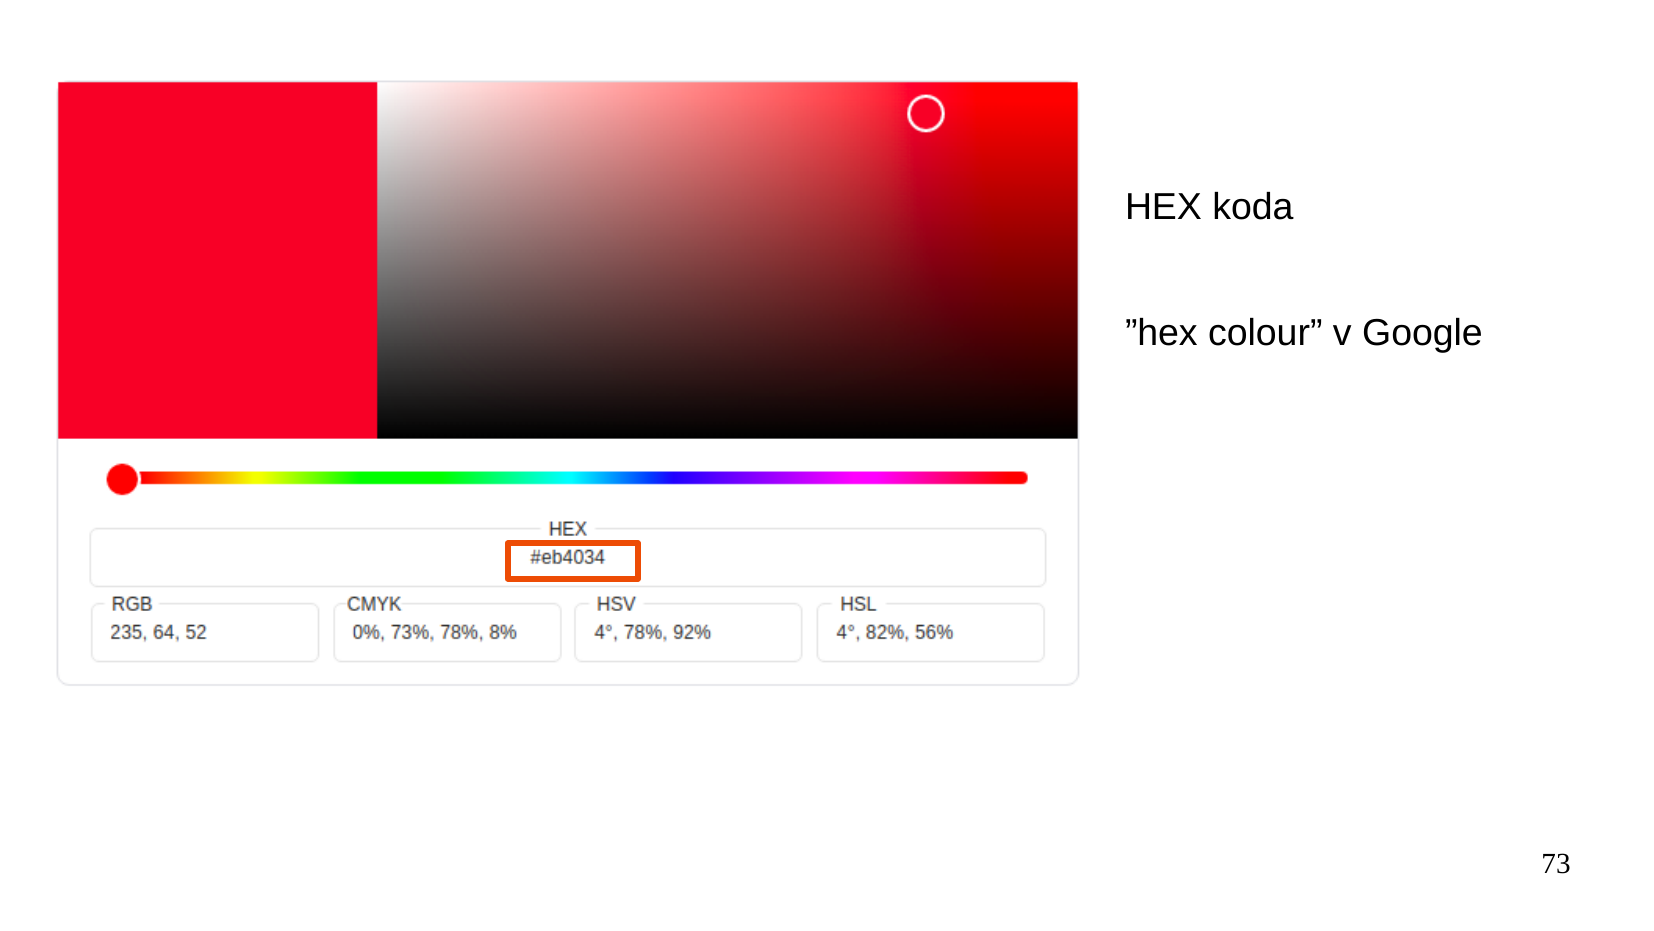

HEX koda
”hex colour” v Google
73